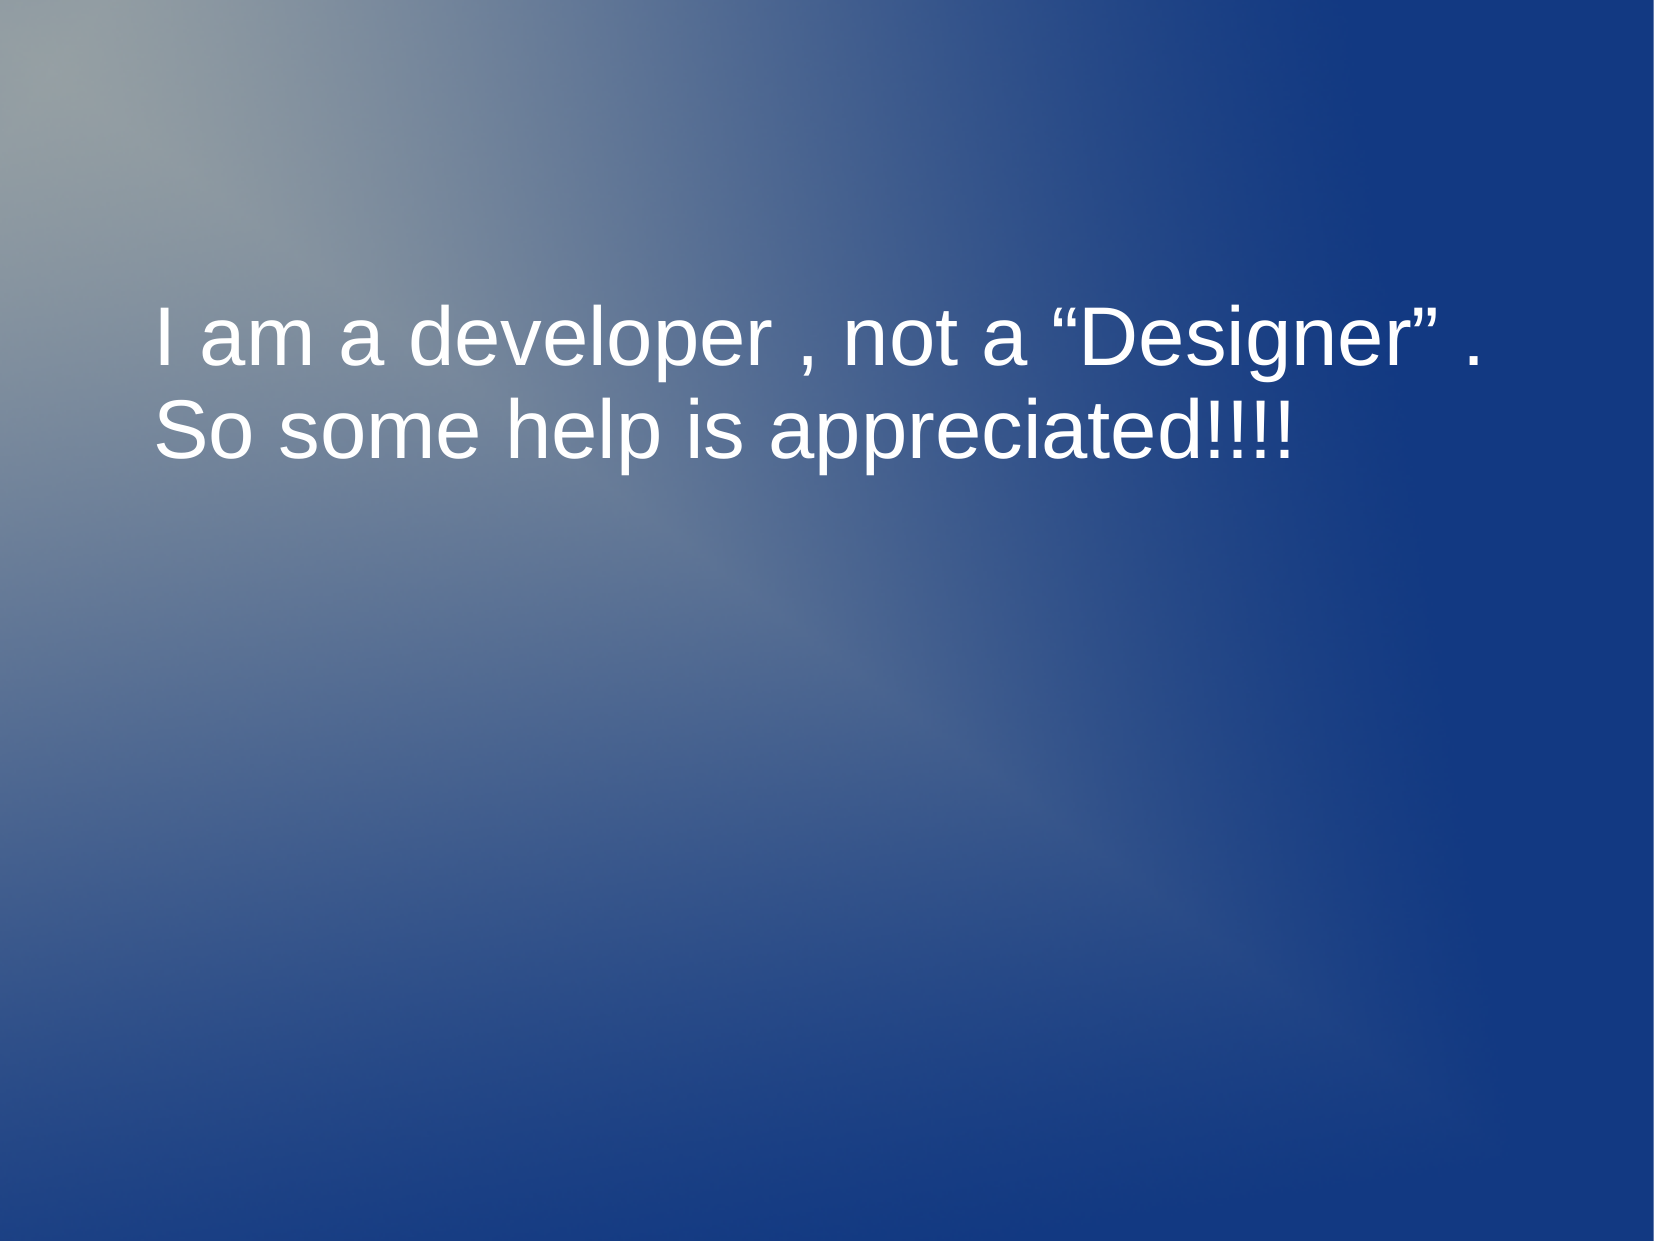

# I am a developer , not a “Designer” . So some help is appreciated!!!!